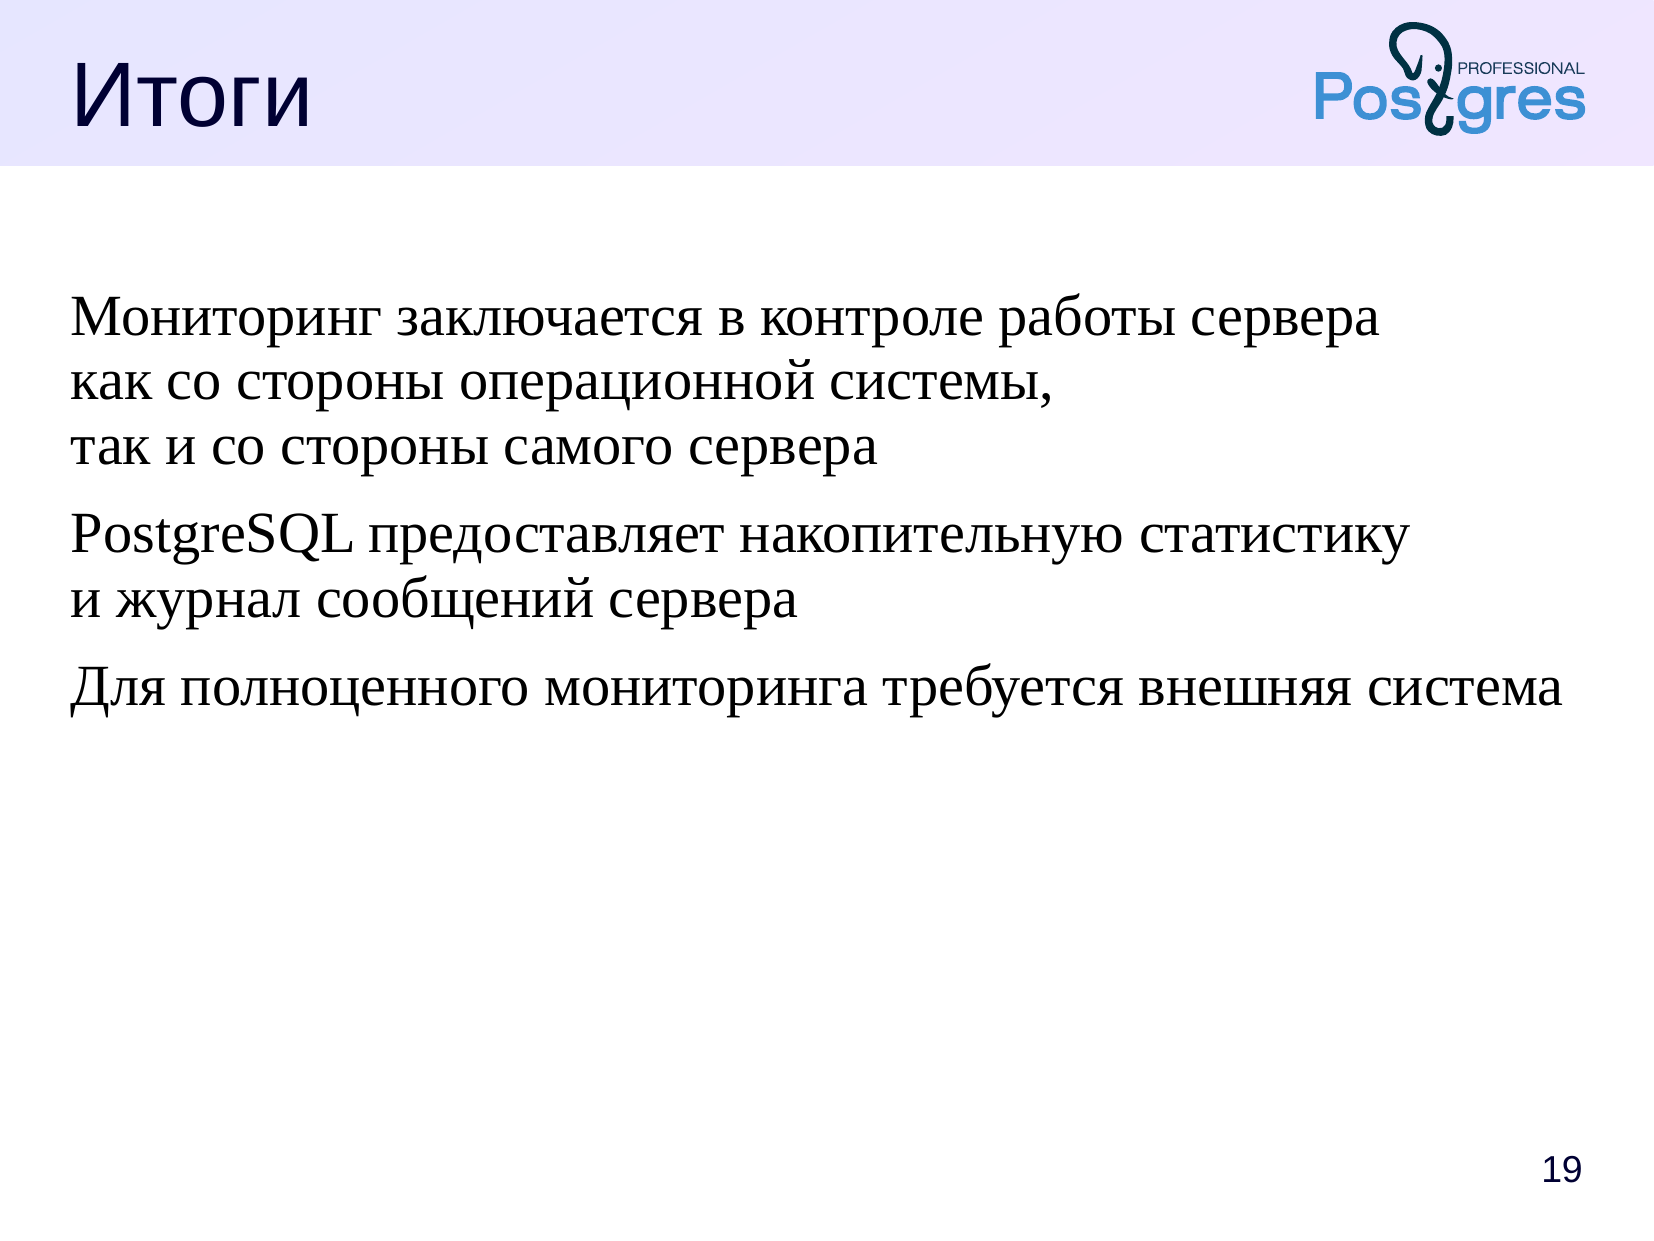

# Итоги
Мониторинг заключается в контроле работы сервера
как со стороны операционной системы,
так и со стороны самого сервера
PostgreSQL предоставляет накопительную статистику
и журнал сообщений сервера
Для полноценного мониторинга требуется внешняя система